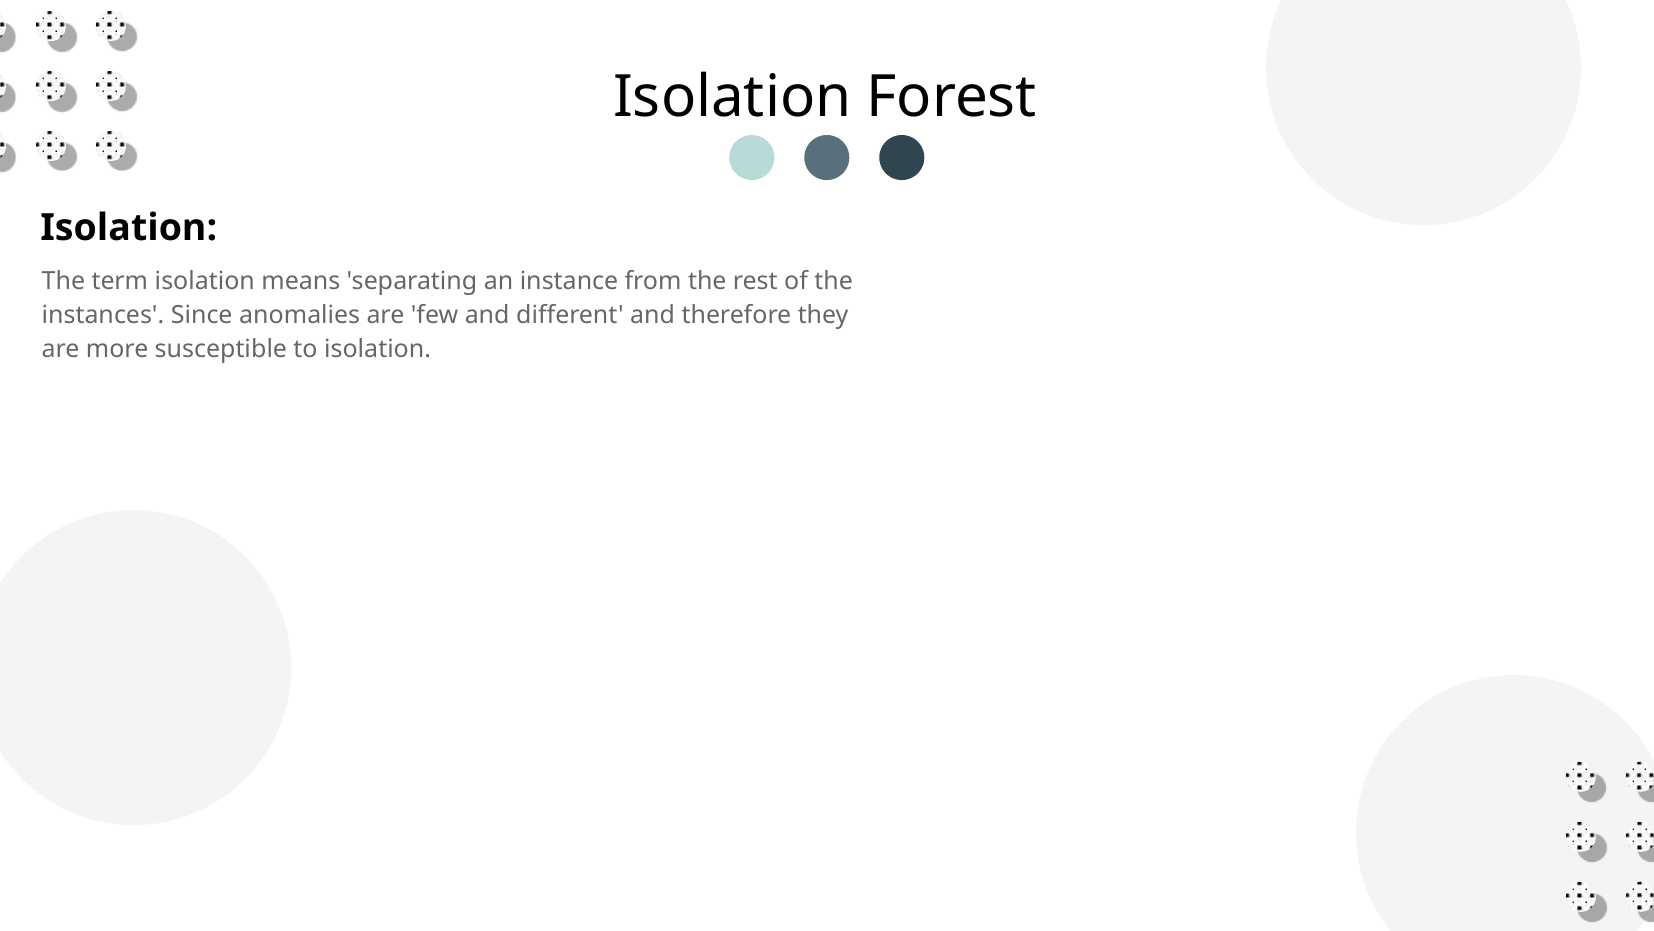

Isolation Forest
Isolation:
The term isolation means 'separating an instance from the rest of the instances'. Since anomalies are 'few and different' and therefore they are more susceptible to isolation.